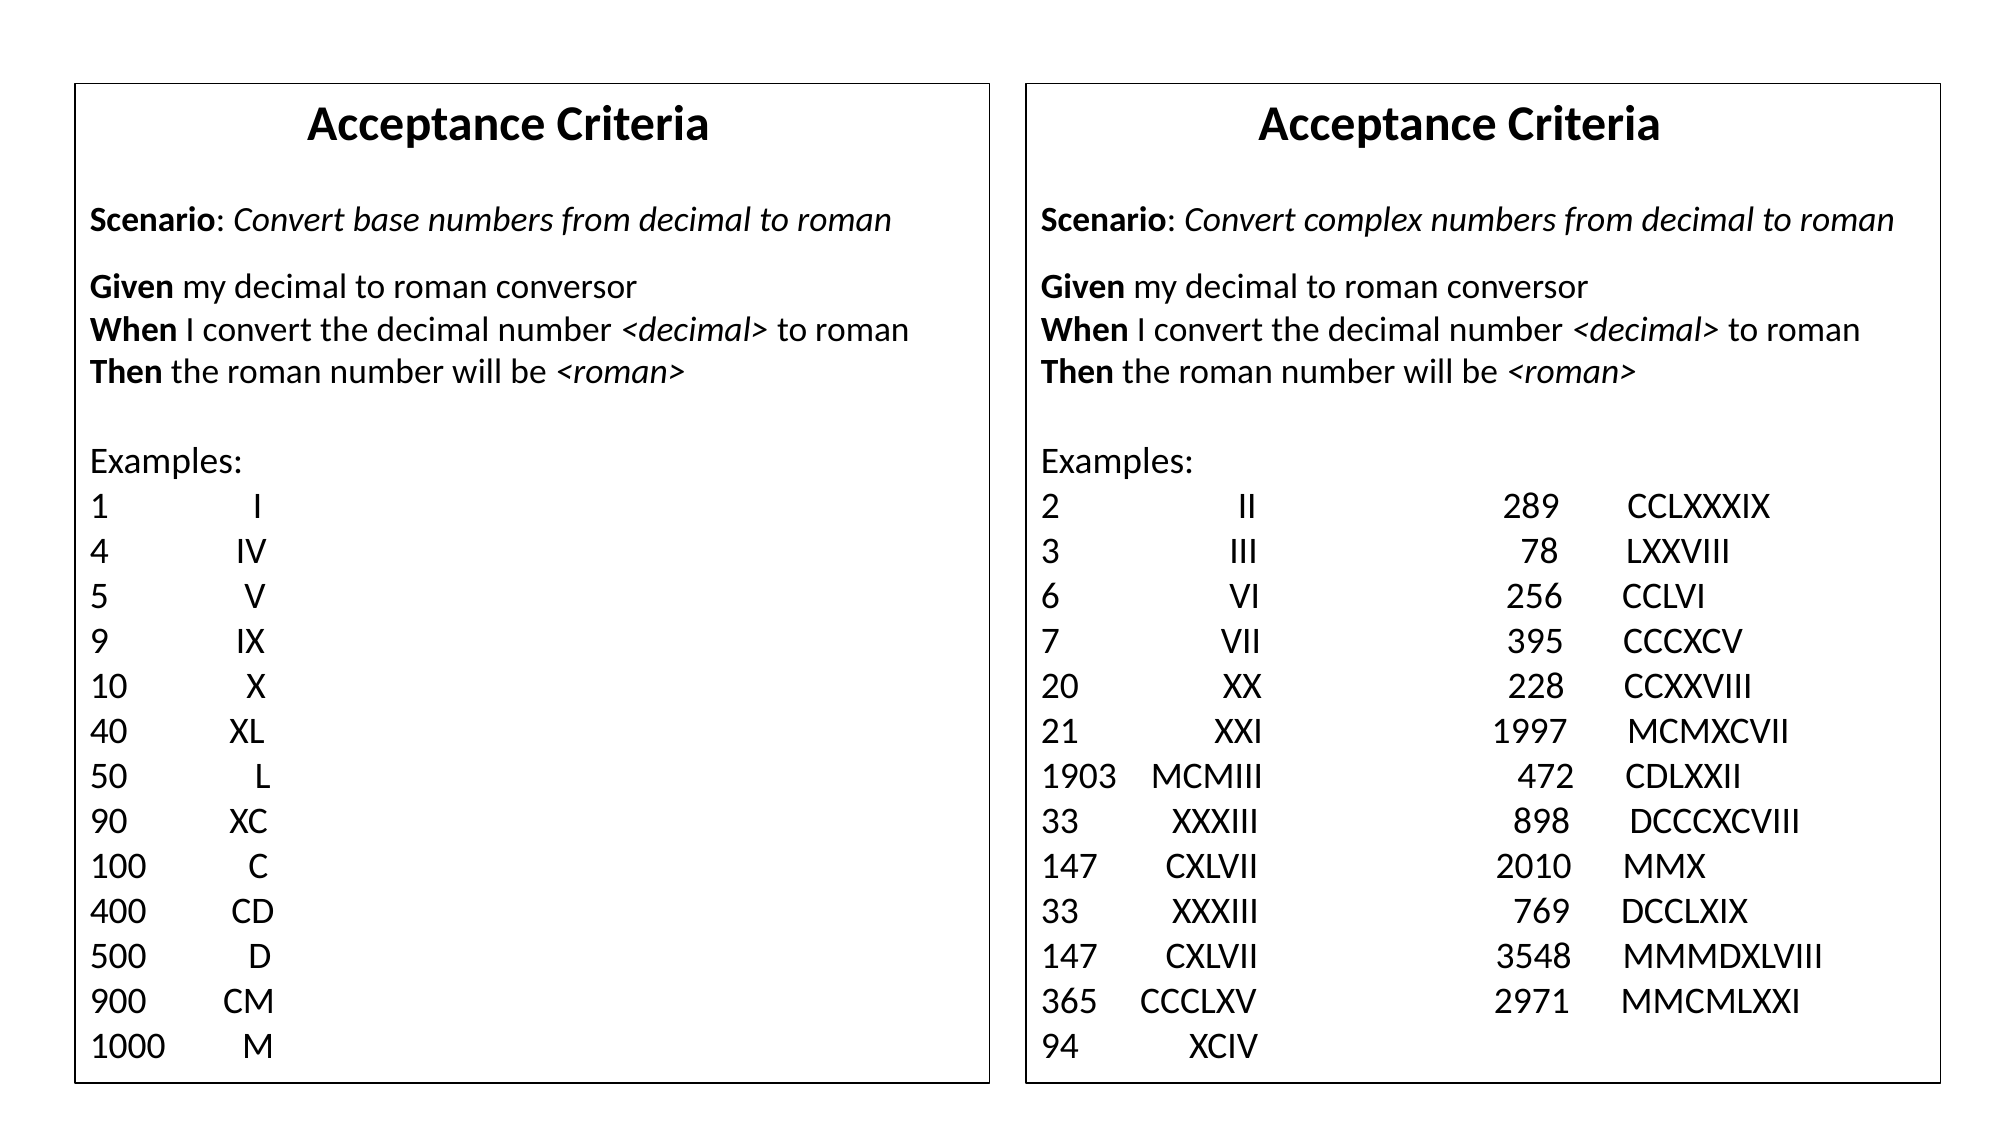

Acceptance Criteria
Scenario: Convert base numbers from decimal to roman
Given my decimal to roman conversor
When I convert the decimal number <decimal> to roman
Then the roman number will be <roman>
Examples:
1 I
4 IV
5 V
9 IX
10 X
40 XL
50 L
90 XC
100 C
400 CD
500 D
900 CM
1000 M
	Acceptance Criteria
Scenario: Convert complex numbers from decimal to roman
Given my decimal to roman conversor
When I convert the decimal number <decimal> to roman
Then the roman number will be <roman>
Examples:
2 II 289 CCLXXXIX
3 III 78 LXXVIII
6 VI 256 CCLVI
7 VII 395 CCCXCV
20 XX 228 CCXXVIII
21 XXI 1997 MCMXCVII
1903 MCMIII 472 CDLXXII
33 XXXIII 898 DCCCXCVIII
147 CXLVII 2010 MMX
33 XXXIII 769 DCCLXIX
147 CXLVII 3548 MMMDXLVIII
365 CCCLXV 2971 MMCMLXXI
94 XCIV